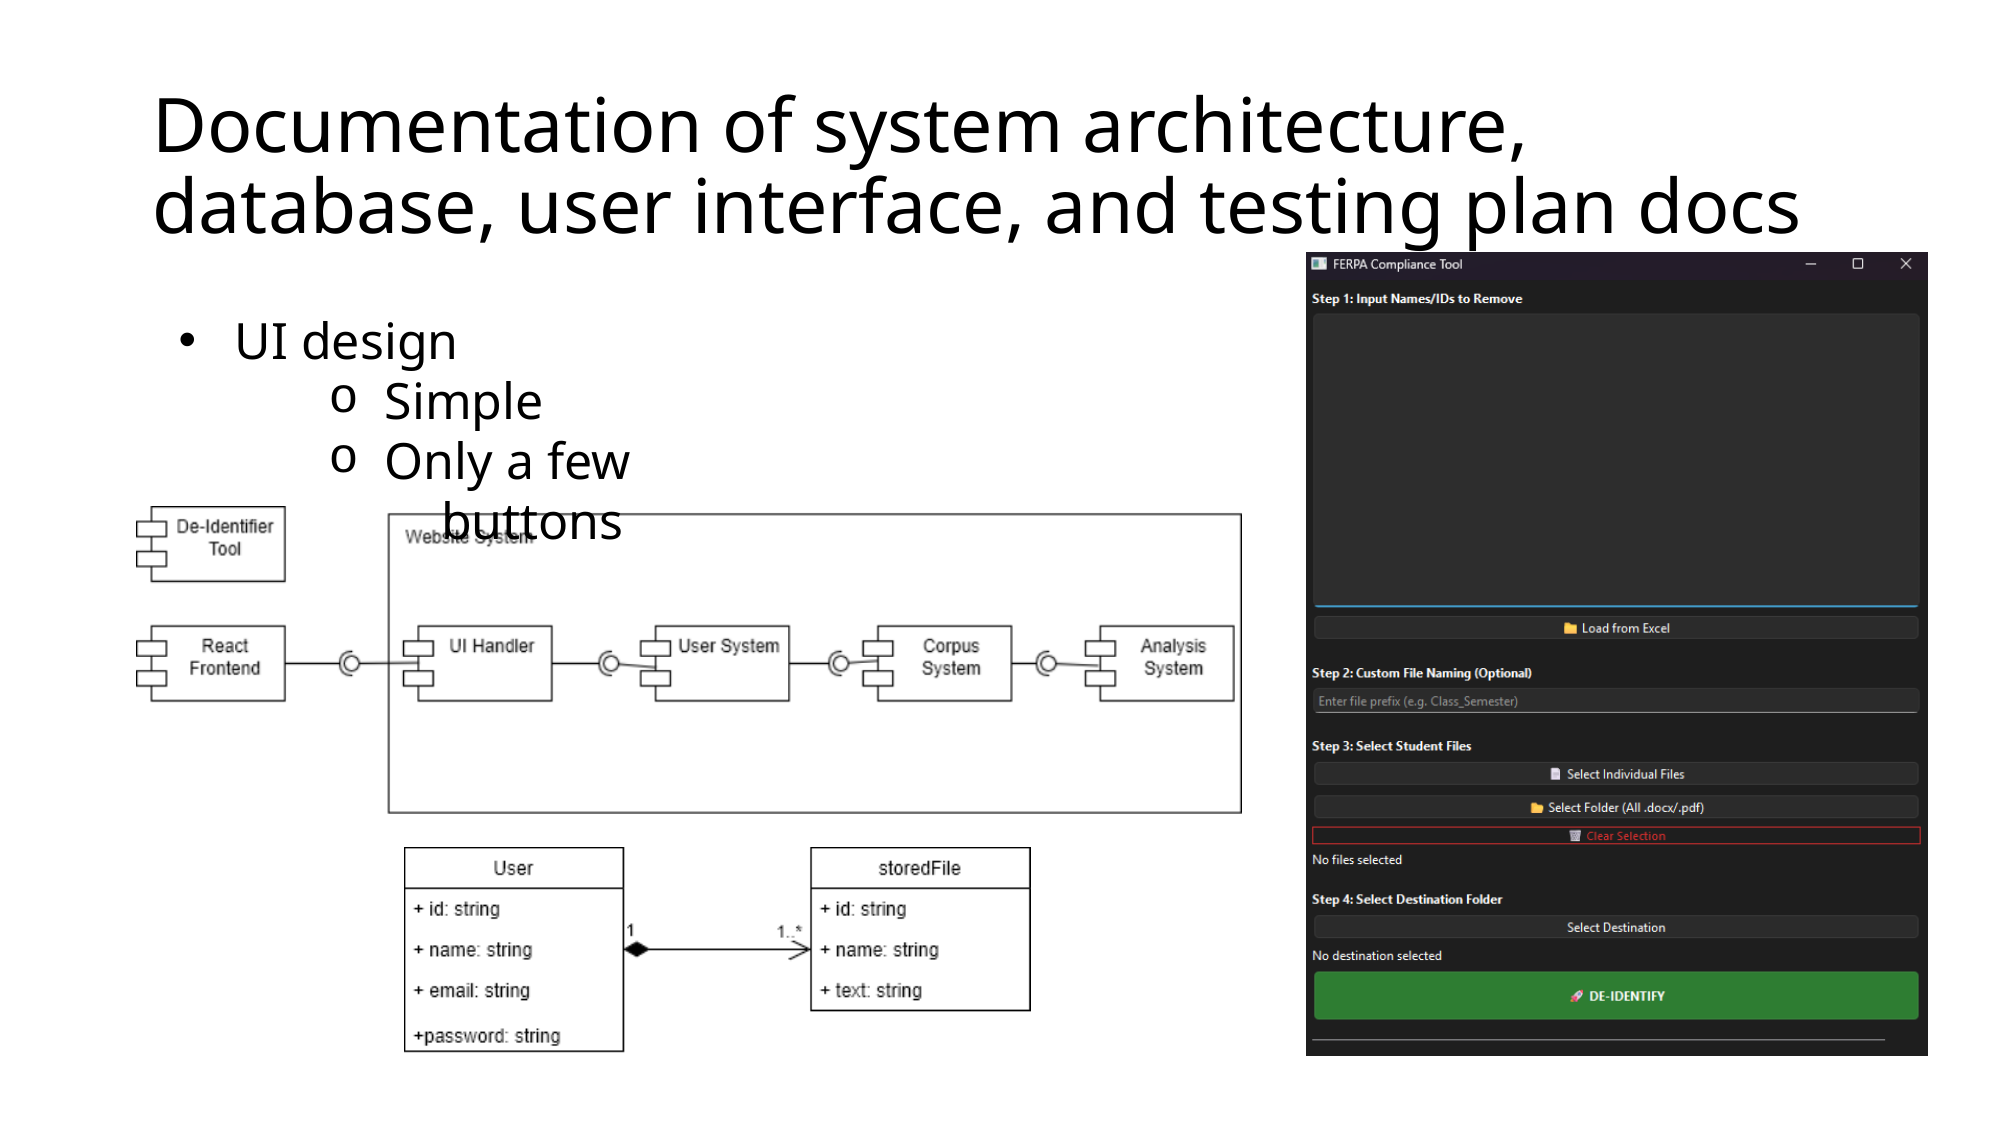

# Documentation of system architecture, database, user interface, and testing plan docs
UI design
Simple
Only a few buttons